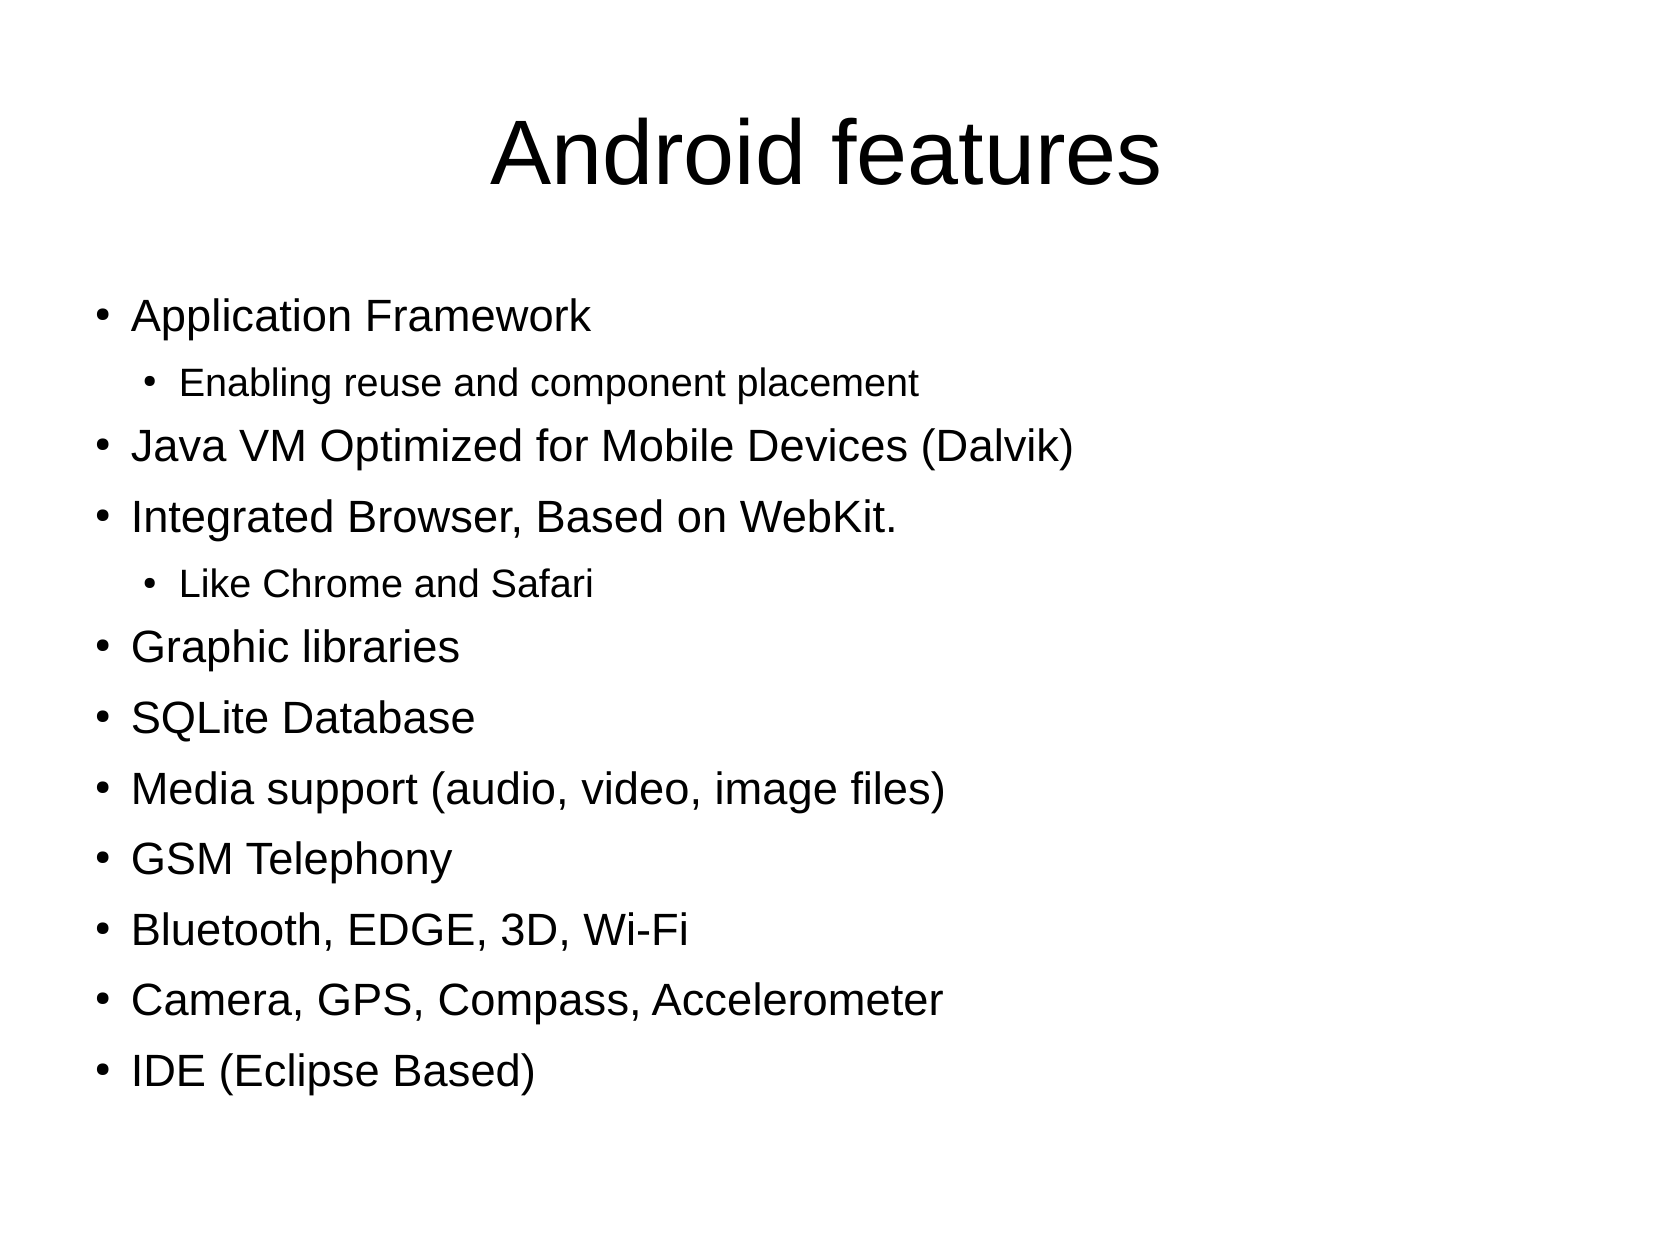

# Android features
Application Framework
Enabling reuse and component placement
Java VM Optimized for Mobile Devices (Dalvik)
Integrated Browser, Based on WebKit.
Like Chrome and Safari
Graphic libraries
SQLite Database
Media support (audio, video, image files)
GSM Telephony
Bluetooth, EDGE, 3D, Wi-Fi
Camera, GPS, Compass, Accelerometer
IDE (Eclipse Based)